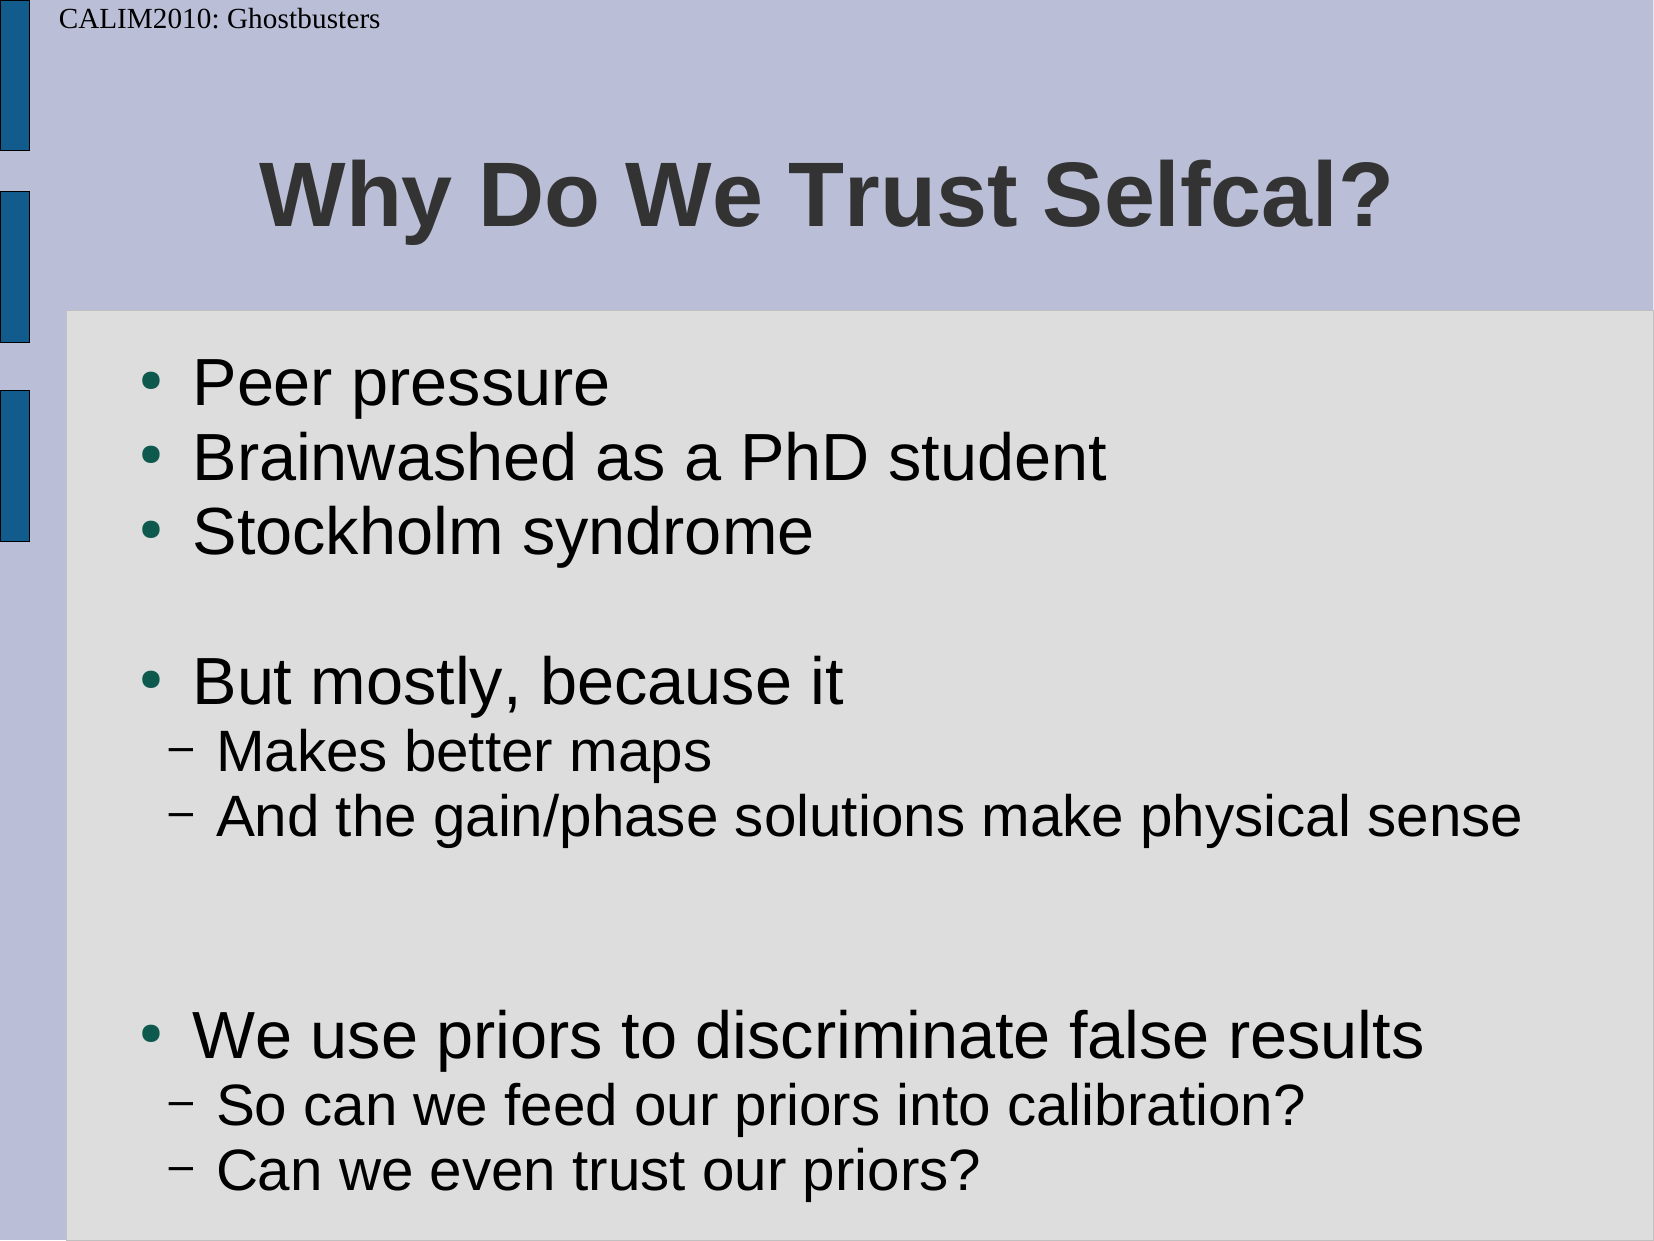

CALIM2010: Ghostbusters
# Why Do We Trust Selfcal?
Peer pressure
Brainwashed as a PhD student
Stockholm syndrome
But mostly, because it
Makes better maps
And the gain/phase solutions make physical sense
We use priors to discriminate false results
So can we feed our priors into calibration?
Can we even trust our priors?